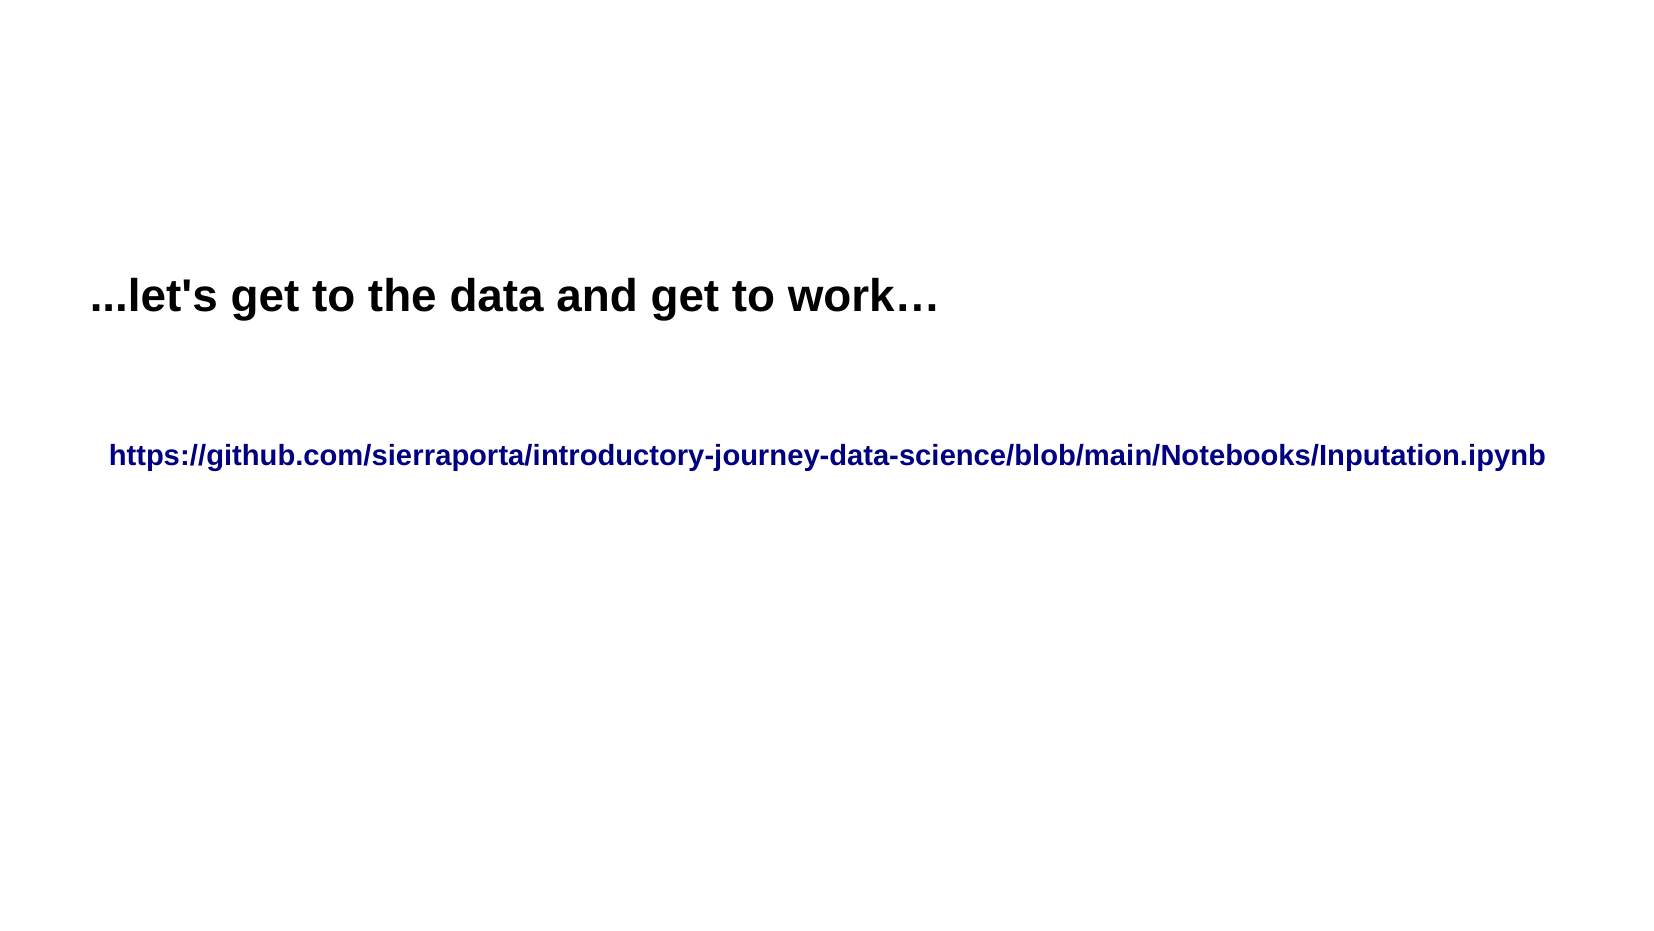

...let's get to the data and get to work…
https://github.com/sierraporta/introductory-journey-data-science/blob/main/Notebooks/Inputation.ipynb